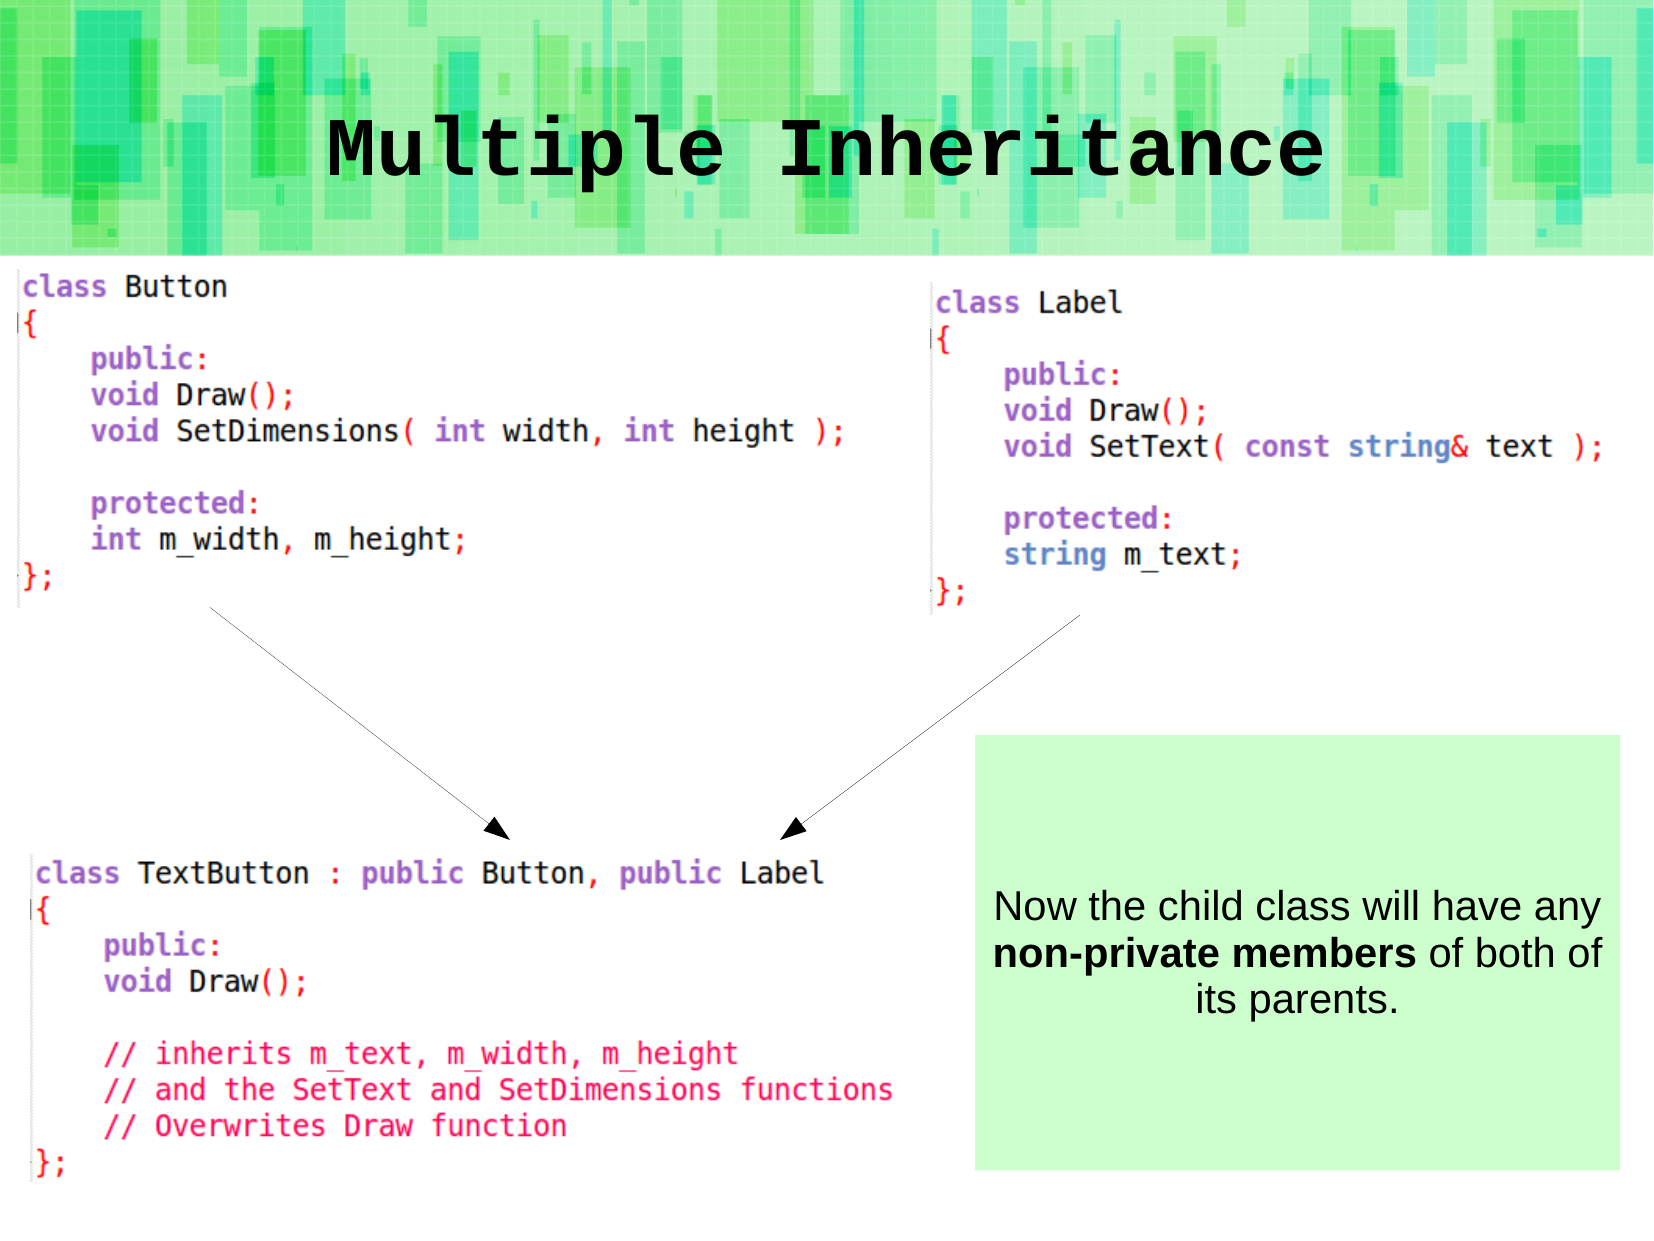

# Multiple Inheritance
Now the child class will have any non-private members of both of its parents.